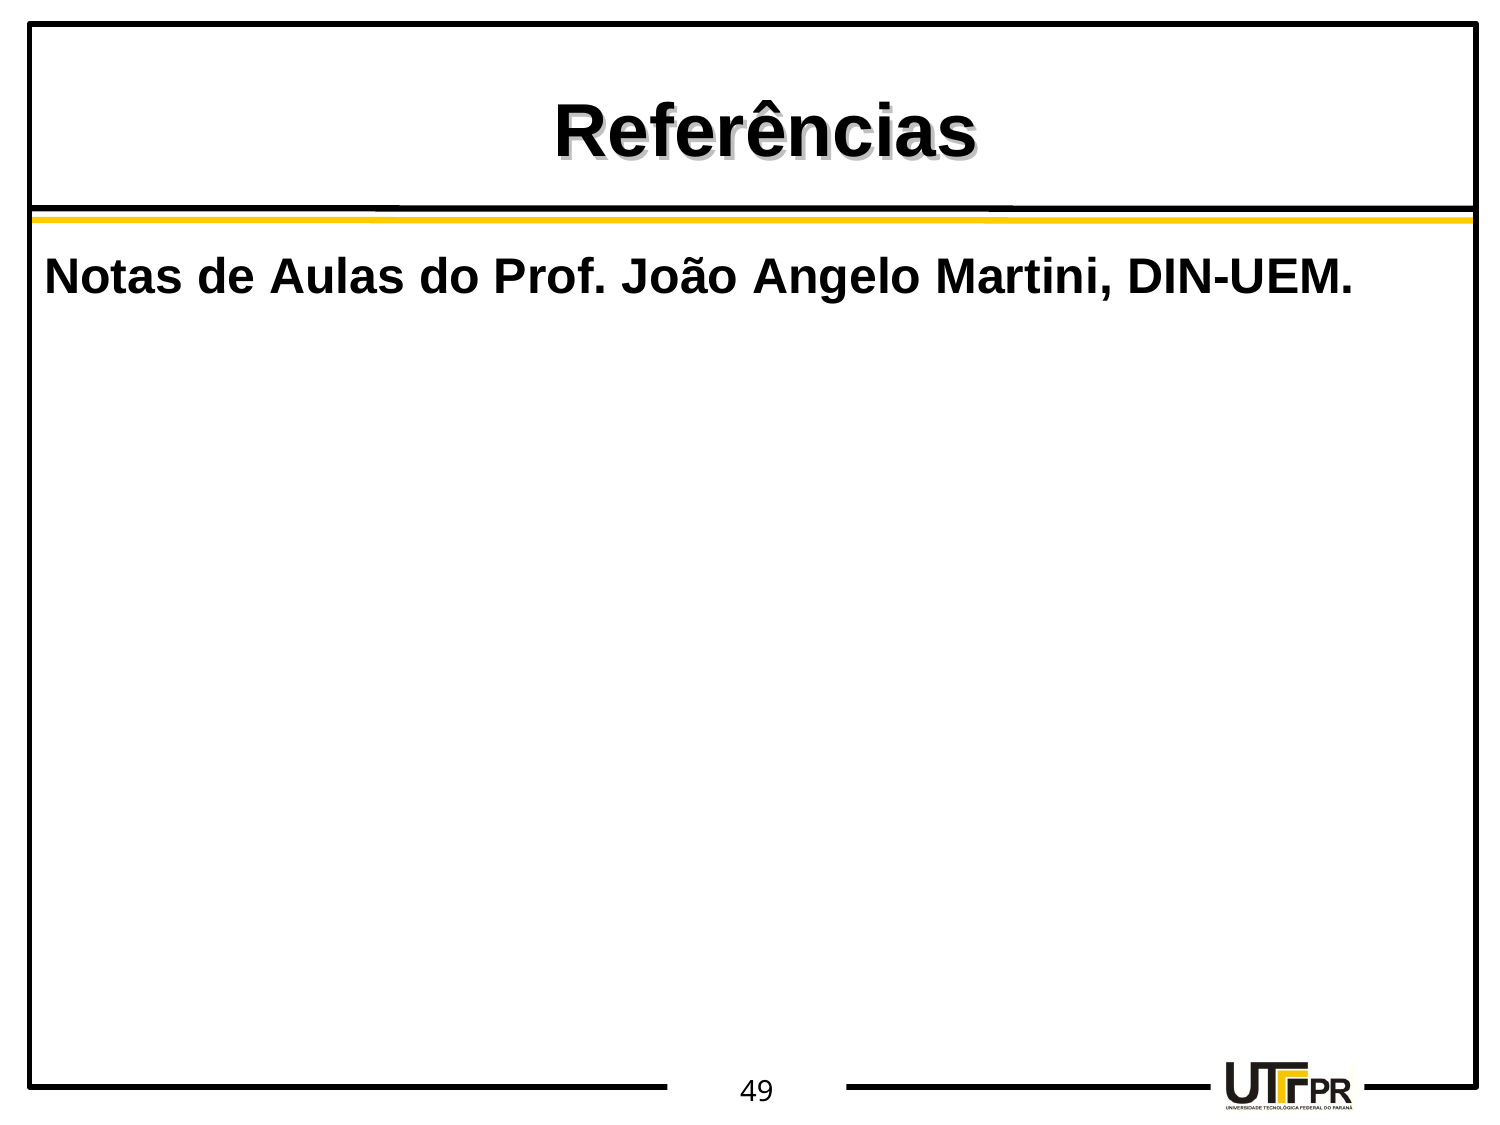

Referências
Notas de Aulas do Prof. João Angelo Martini, DIN-UEM.